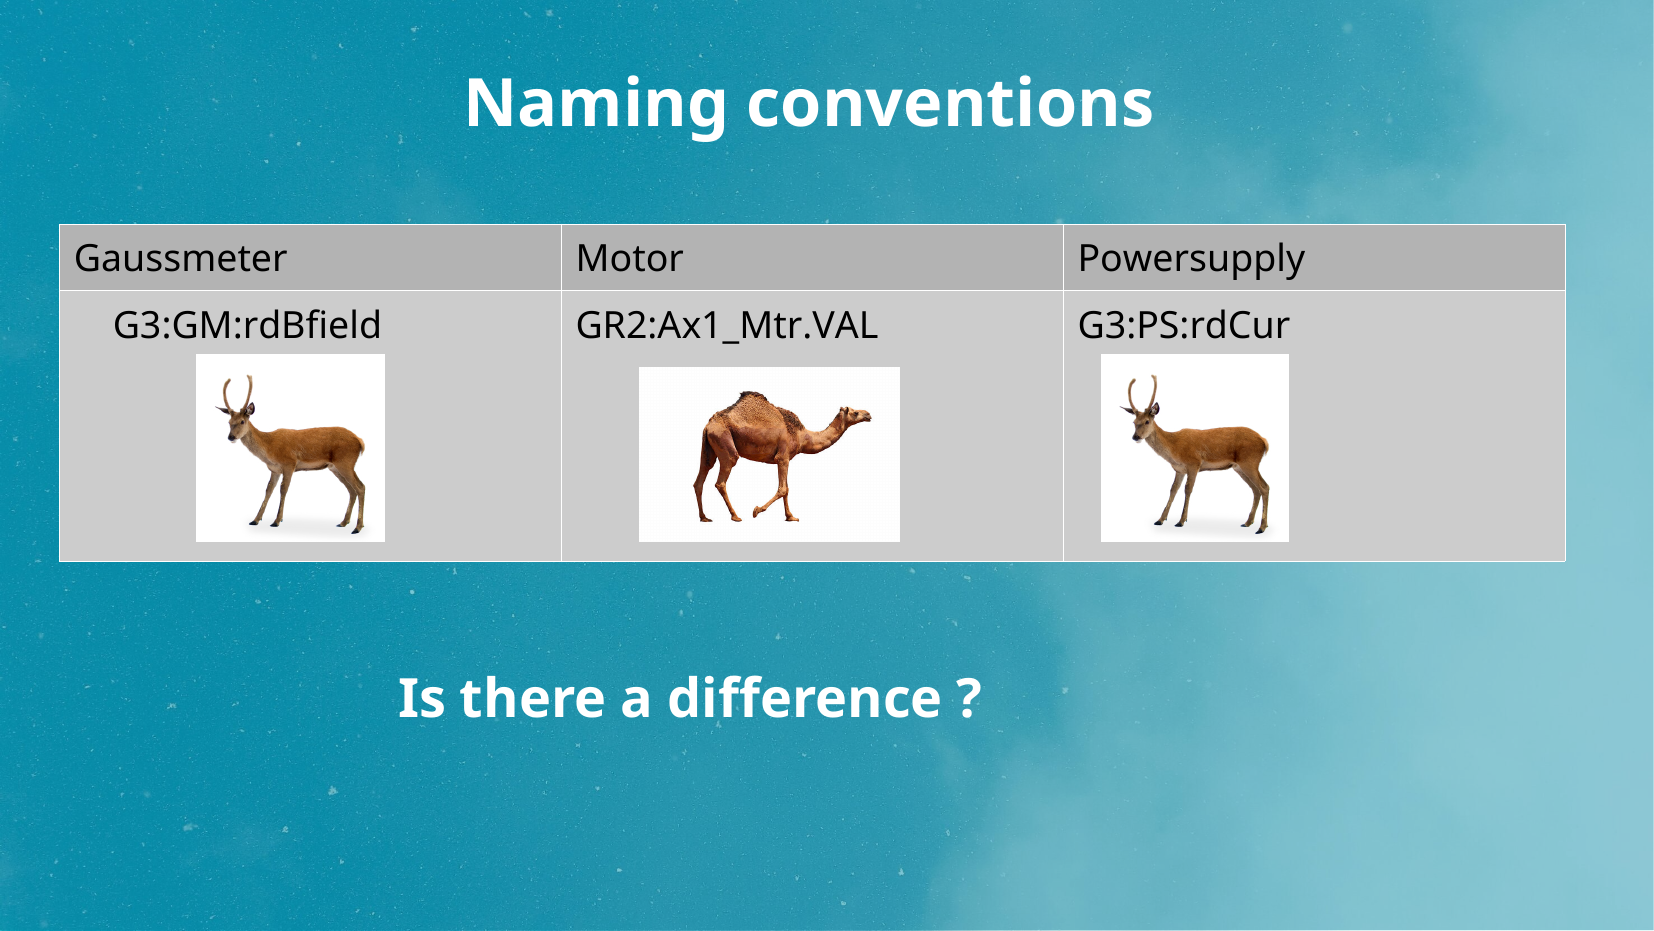

# Naming conventions
| Gaussmeter | Motor | Powersupply |
| --- | --- | --- |
| G3:GM:rdBfield | GR2:Ax1\_Mtr.VAL | G3:PS:rdCur |
Is there a difference ?